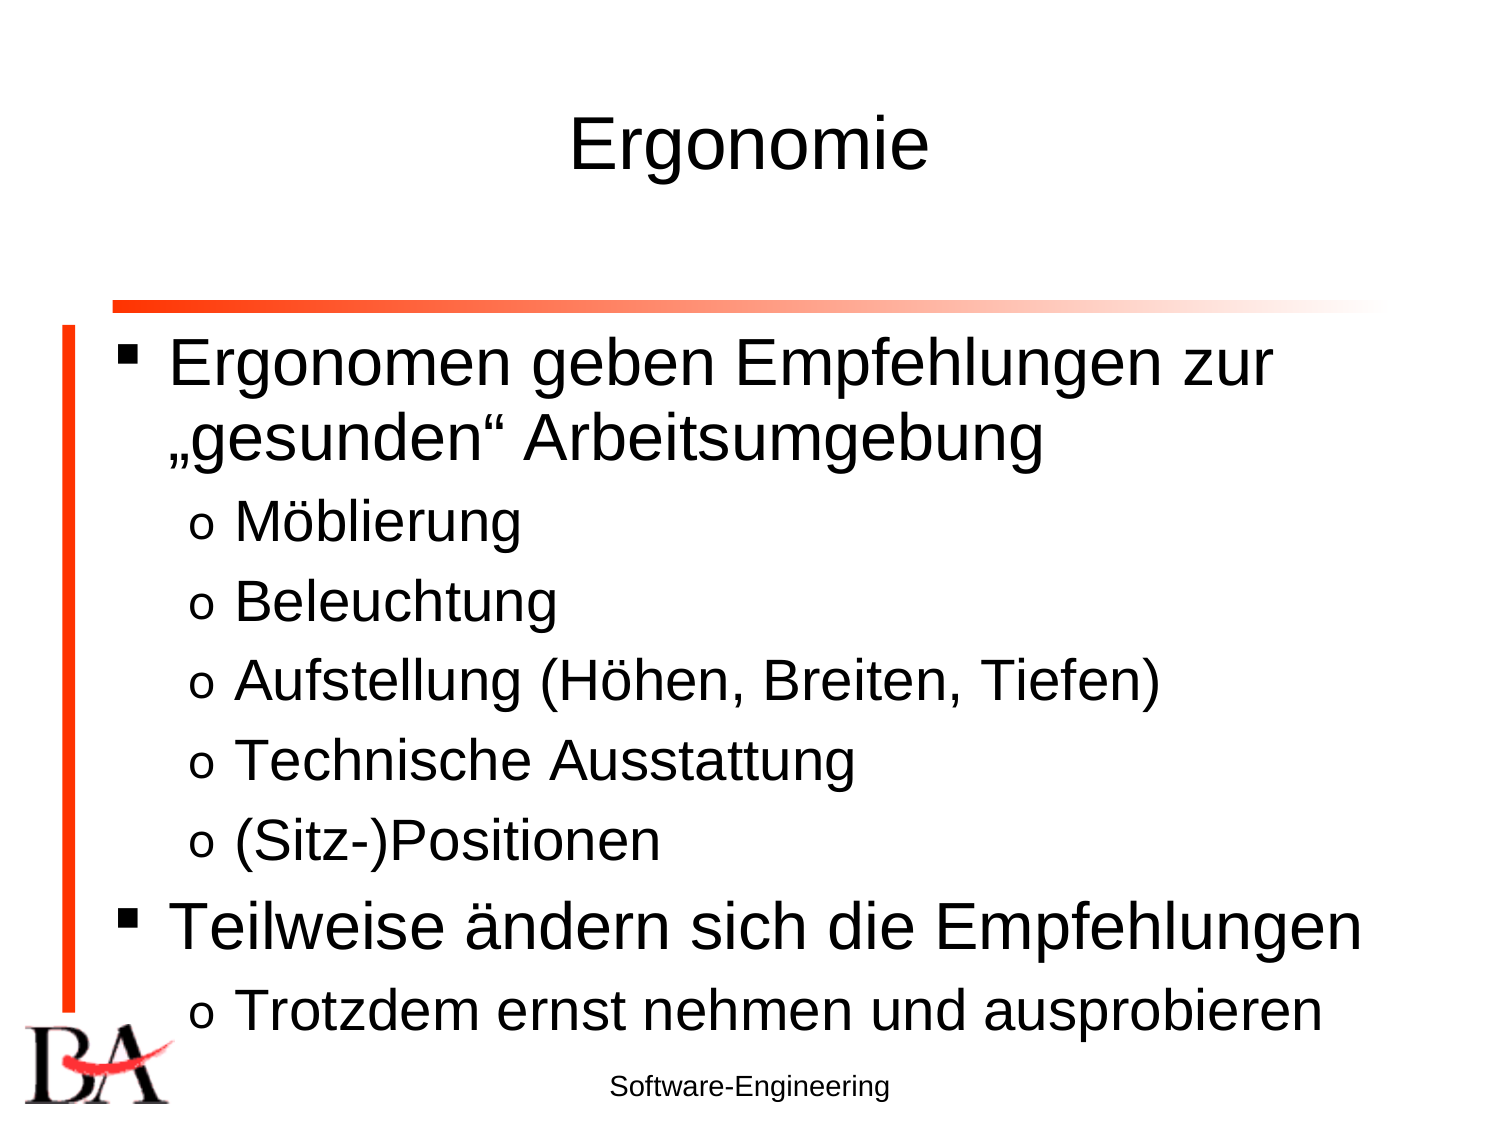

# Ergonomie
Ergonomen geben Empfehlungen zur „gesunden“ Arbeitsumgebung
Möblierung
Beleuchtung
Aufstellung (Höhen, Breiten, Tiefen)
Technische Ausstattung
(Sitz-)Positionen
Teilweise ändern sich die Empfehlungen
Trotzdem ernst nehmen und ausprobieren